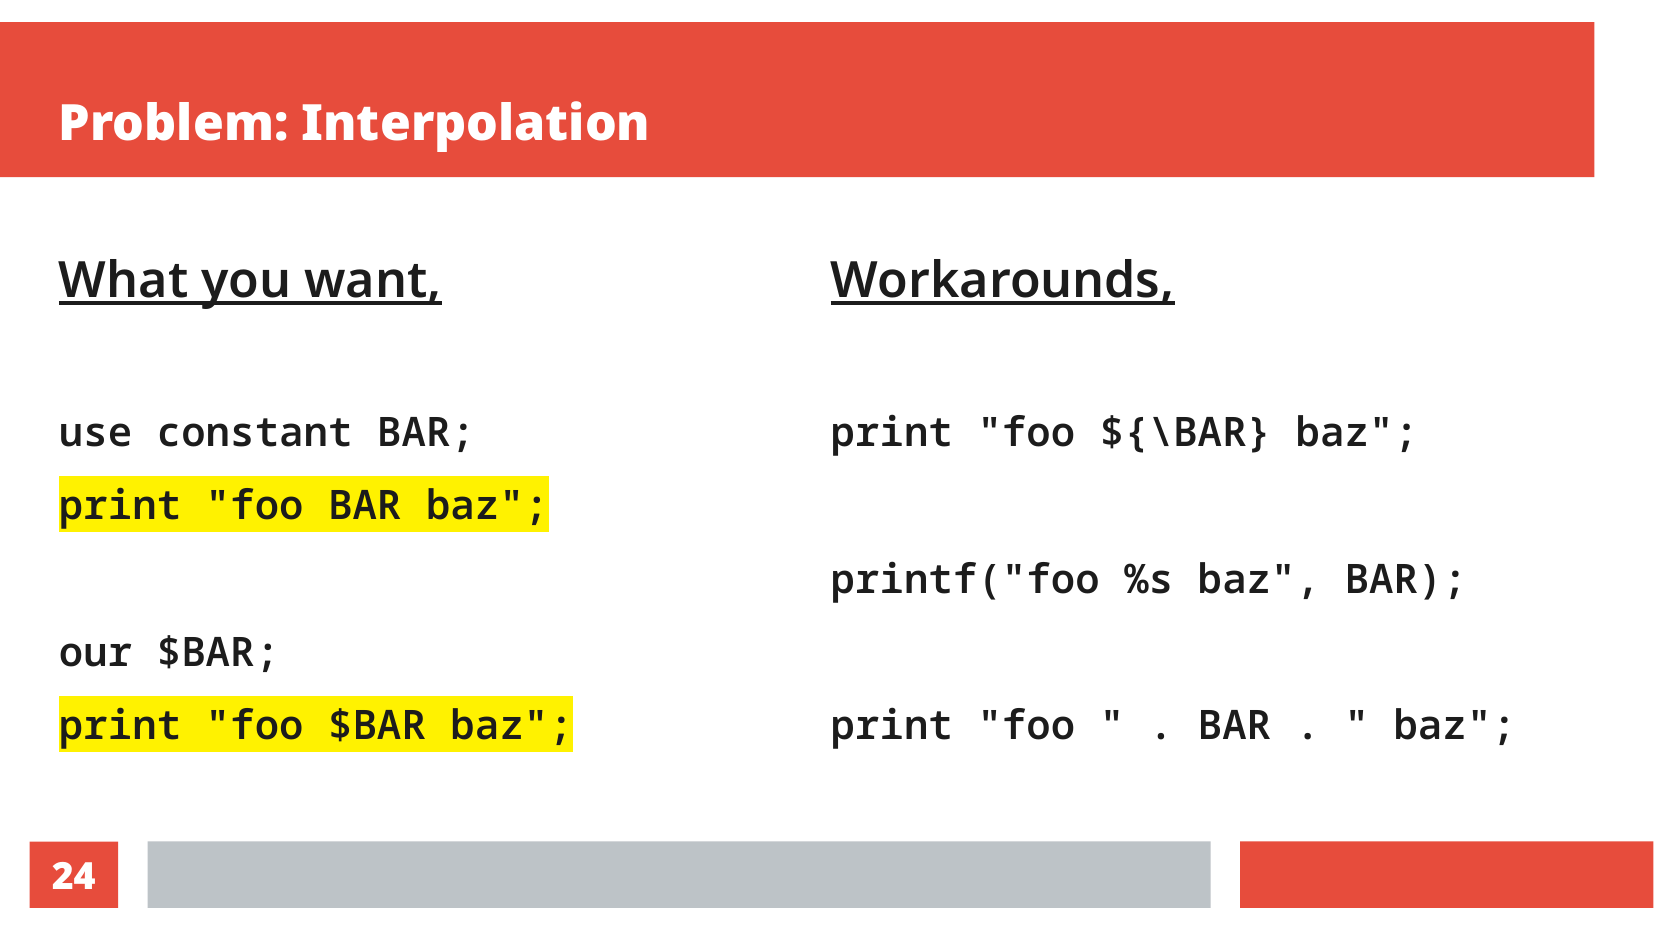

# Problem: Interpolation
What you want,
use constant BAR;
print "foo BAR baz";
our $BAR;
print "foo $BAR baz";
Workarounds,
print "foo ${\BAR} baz";
printf("foo %s baz", BAR);
print "foo " . BAR . " baz";
24